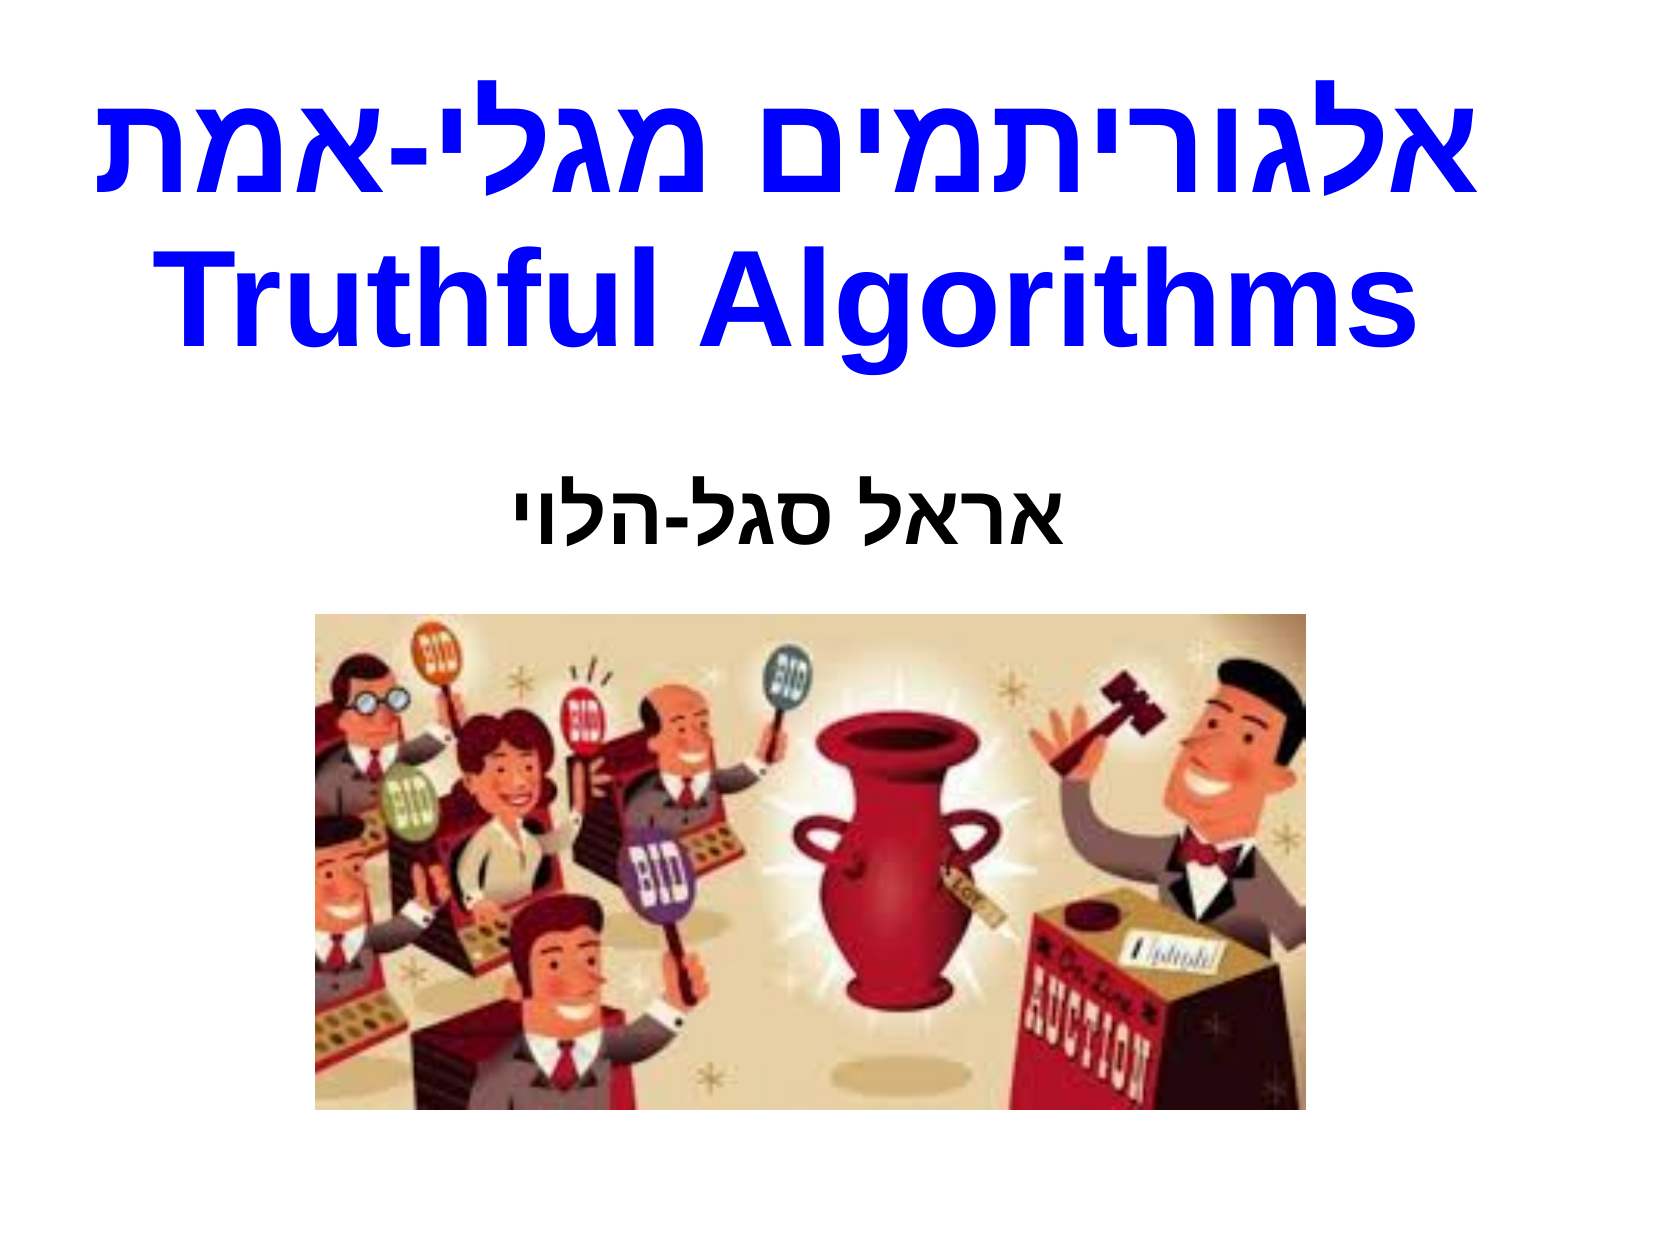

# אלגוריתמים מגלי-אמת Truthful Algorithms אראל סגל-הלוי